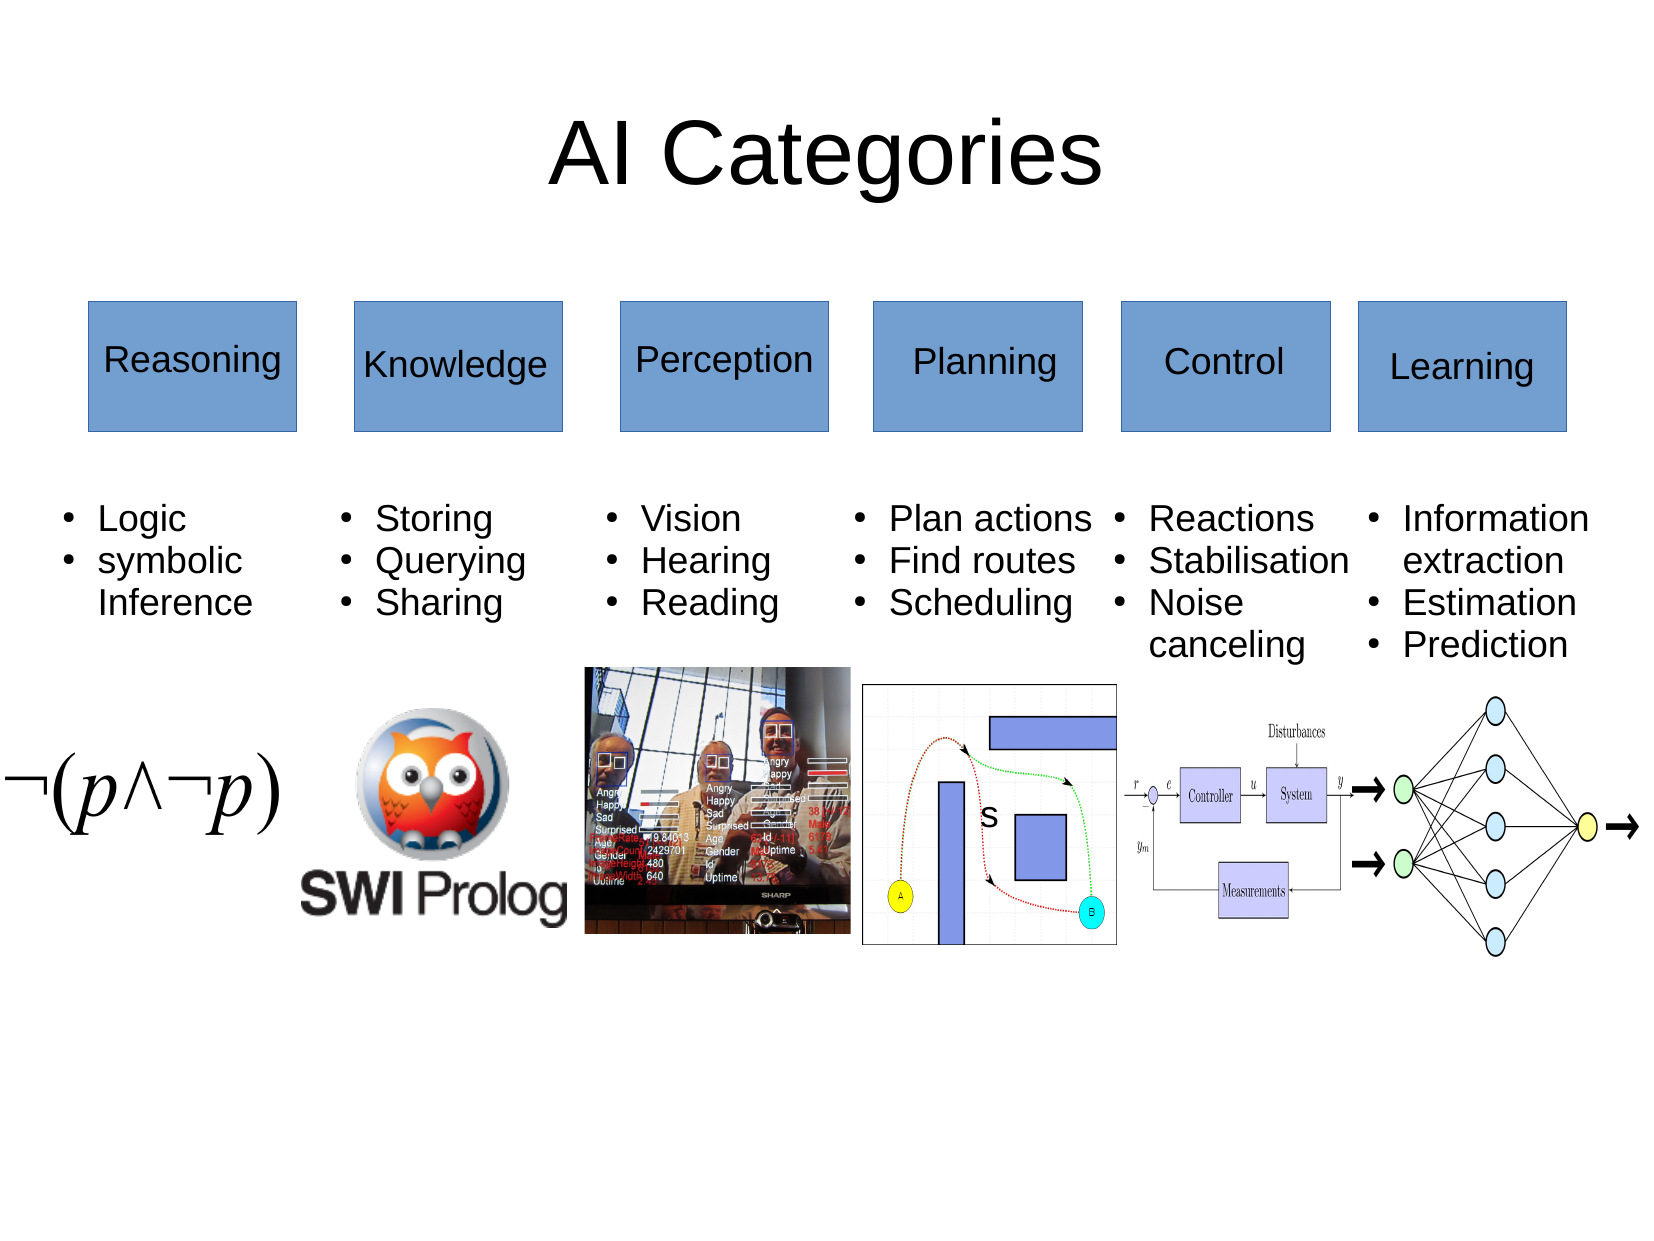

# AI Categories
Reasoning
Knowledge
Perception
Planning
Control
Learning
Logic
symbolic Inference
Storing
Querying
Sharing
Vision
Hearing
Reading
Plan actions
Find routes
Scheduling
Reactions
Stabilisation
Noise canceling
Information extraction
Estimation
Prediction
s